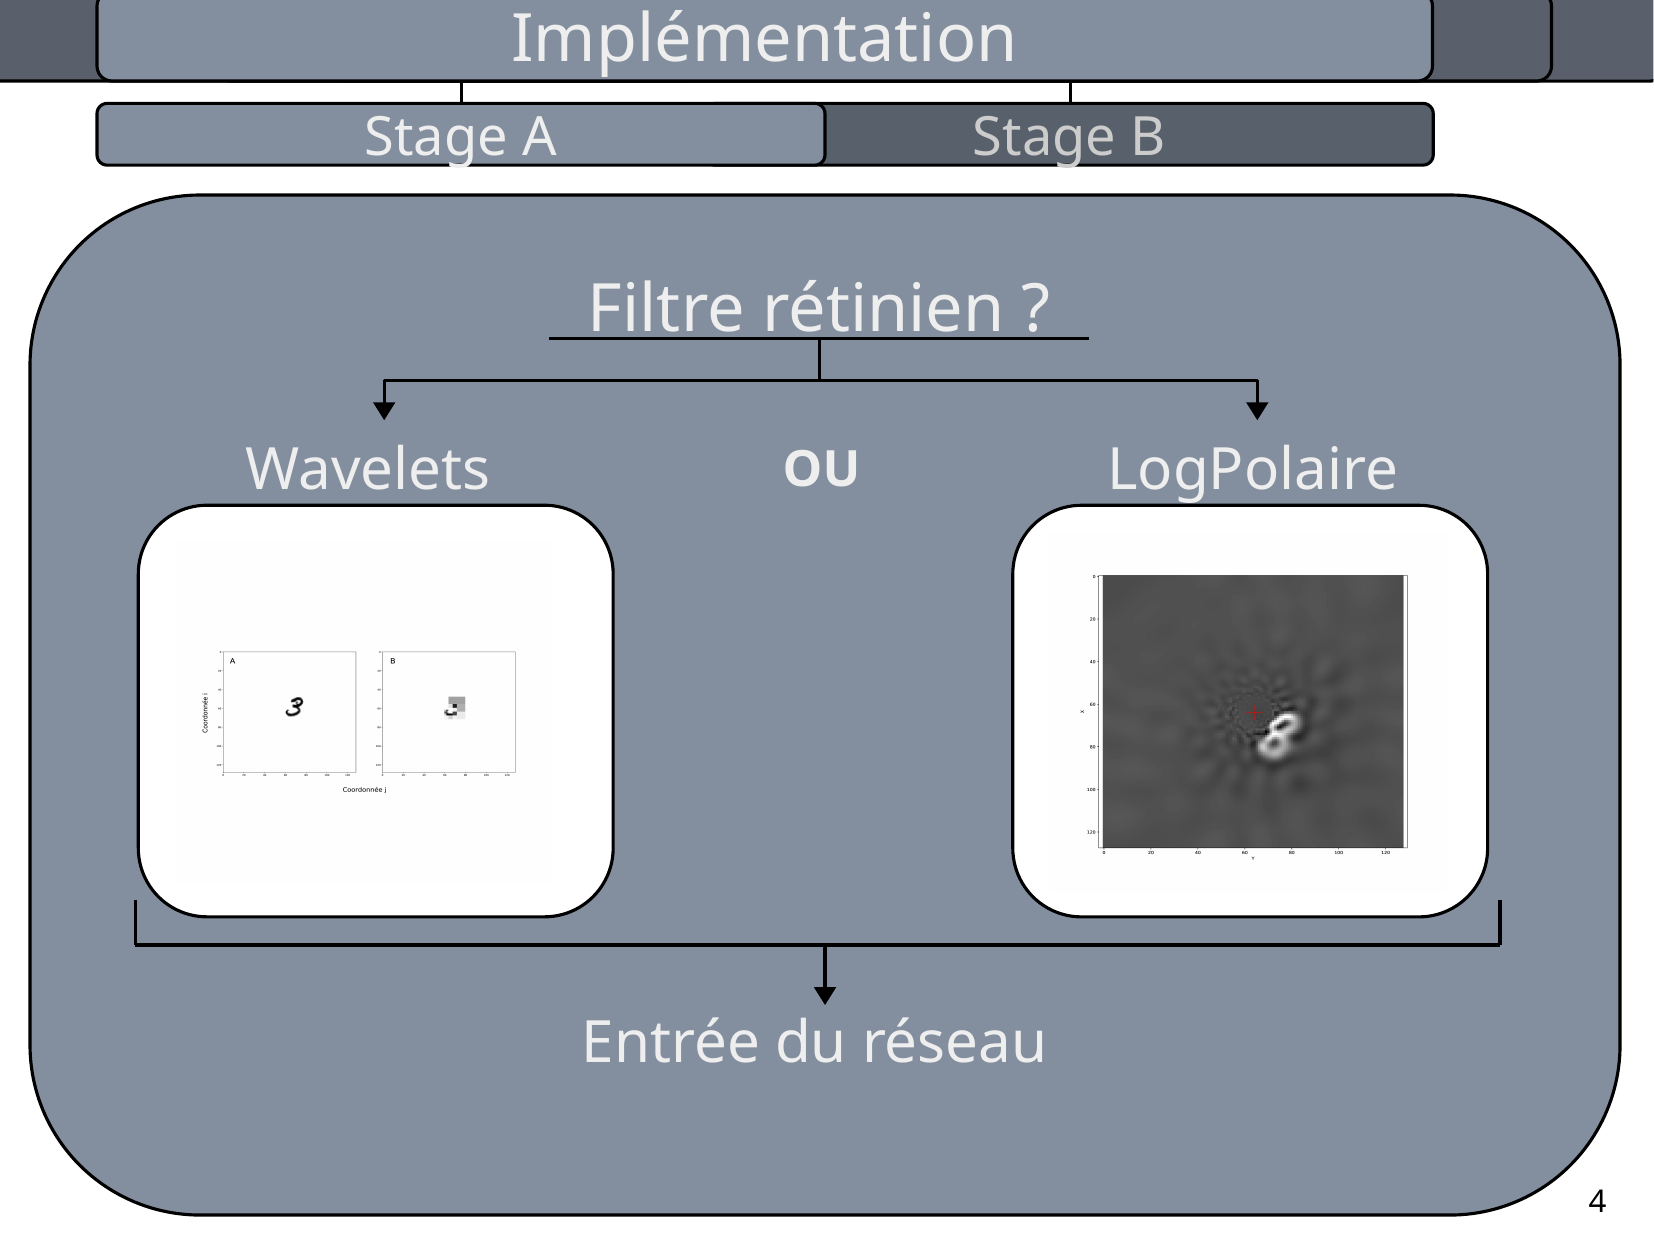

Vision
Implémentation
Comportement du modèle
Perspectives
Stage A
Stage B
Filtre rétinien ?
Wavelets
LogPolaire
OU
Entrée du réseau
4